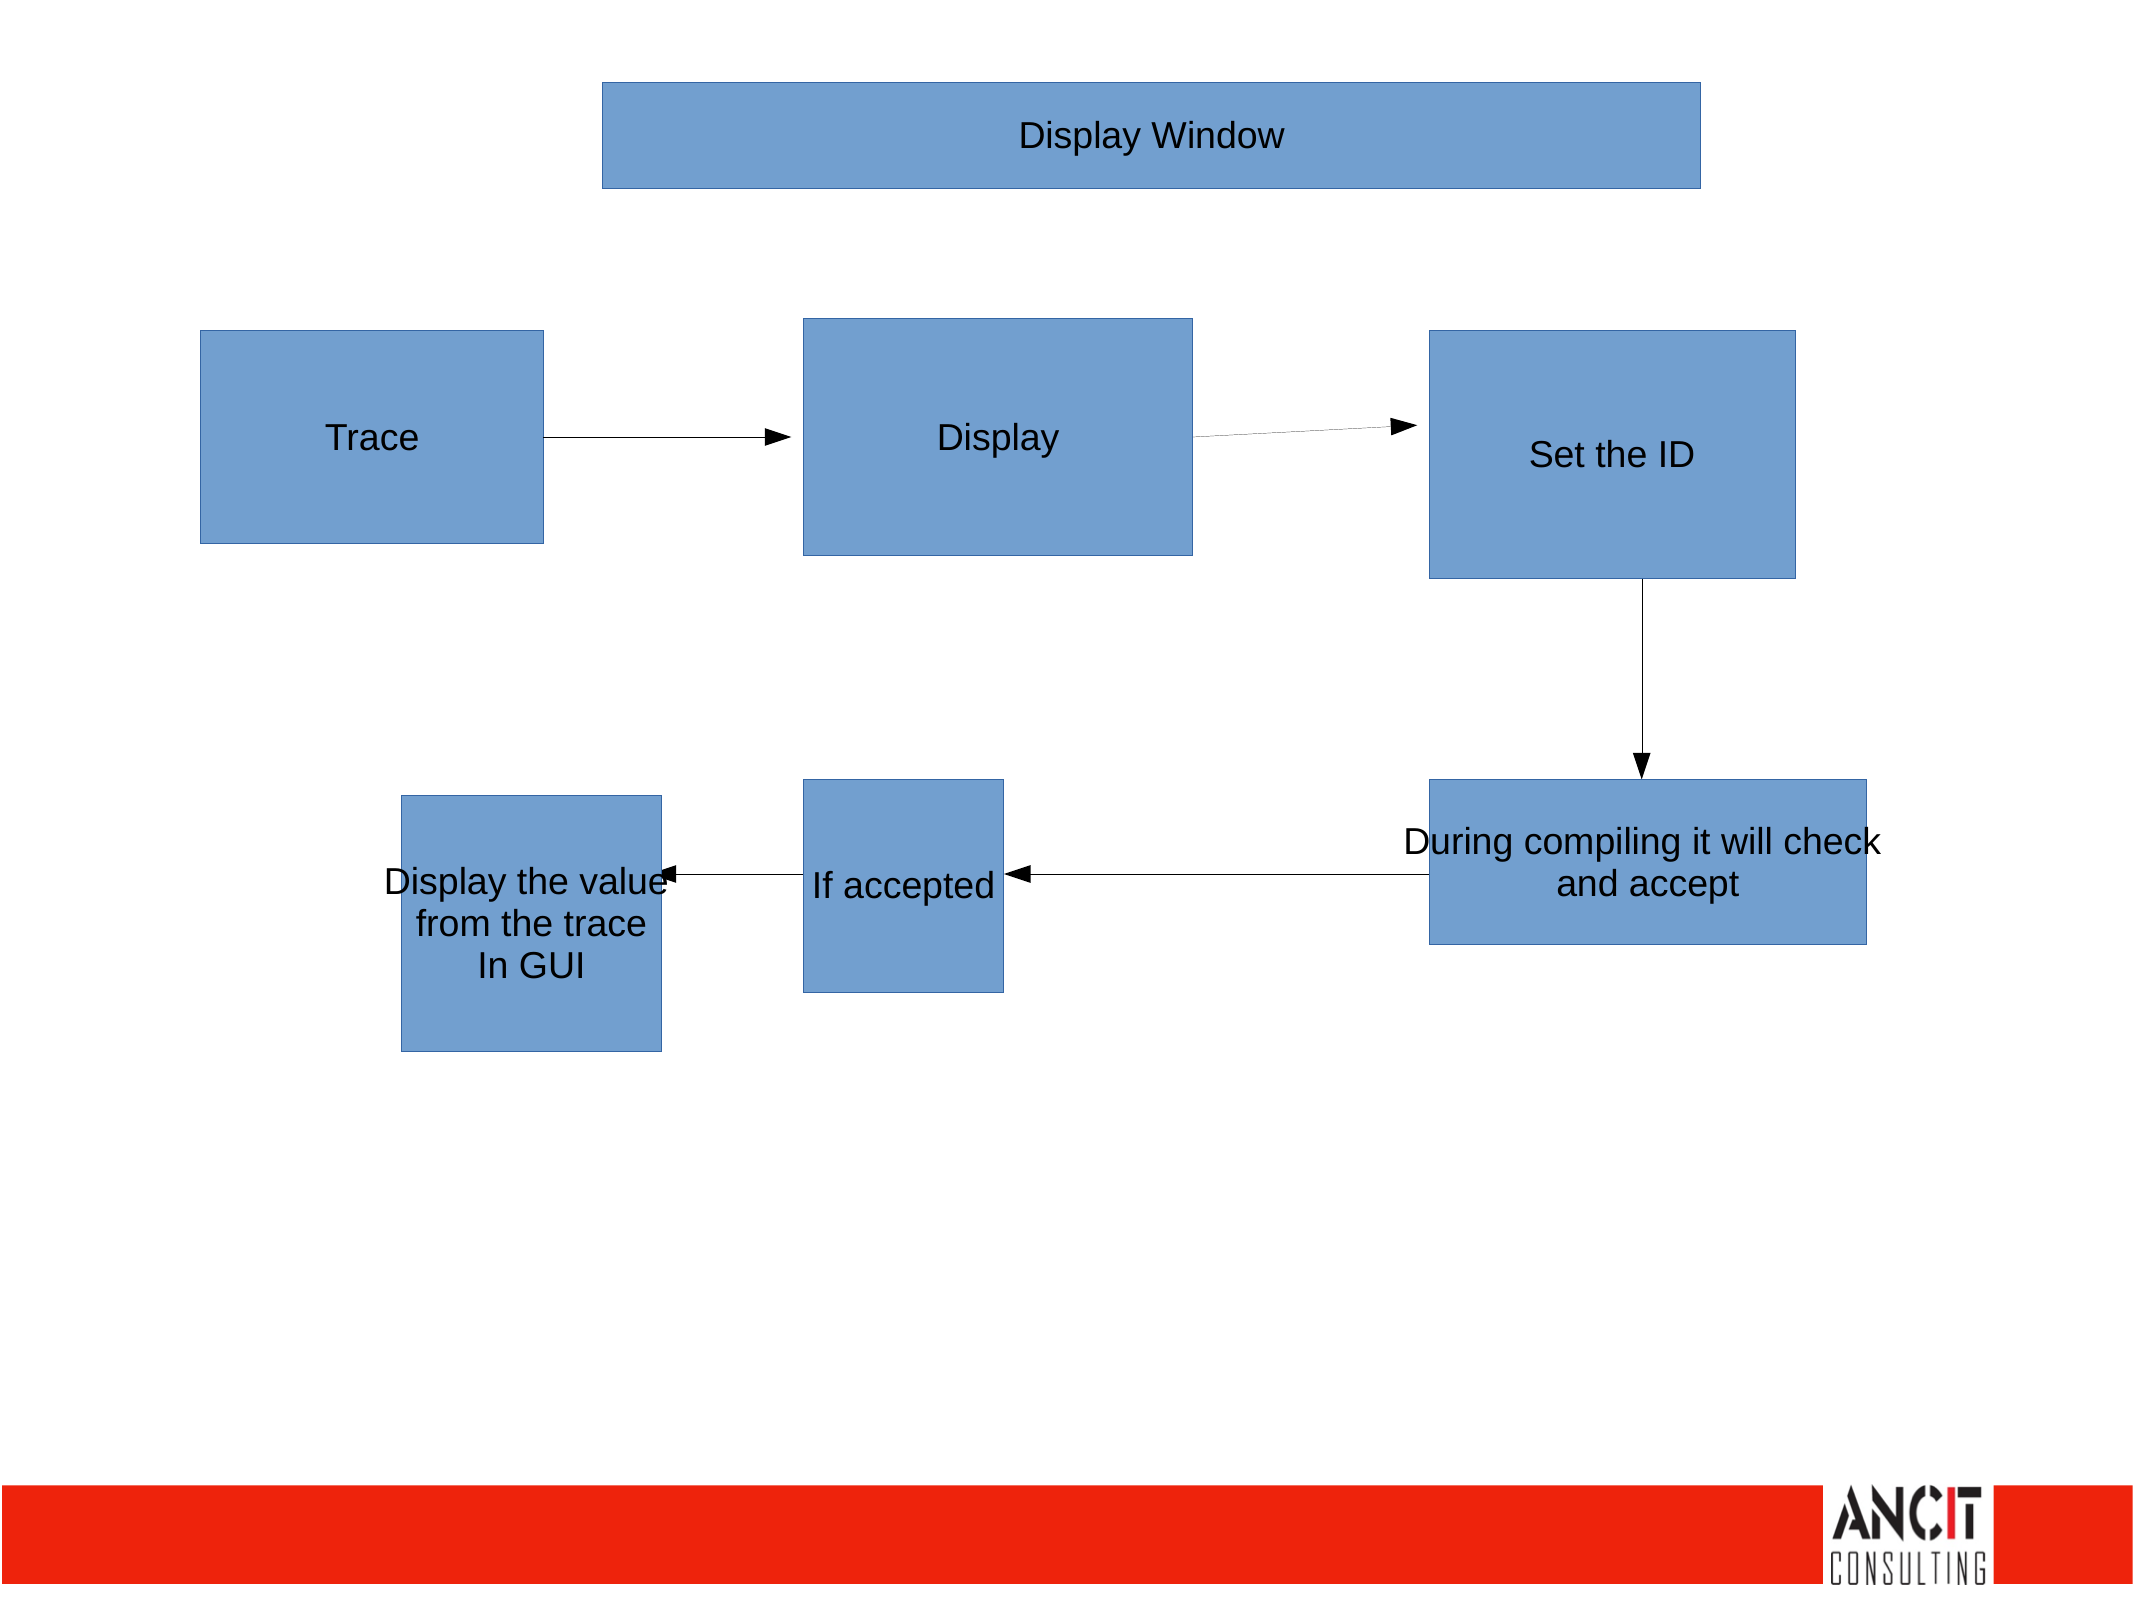

Display Window
Display
Trace
Set the ID
If accepted
During compiling it will check
and accept
Display the value
from the trace
In GUI